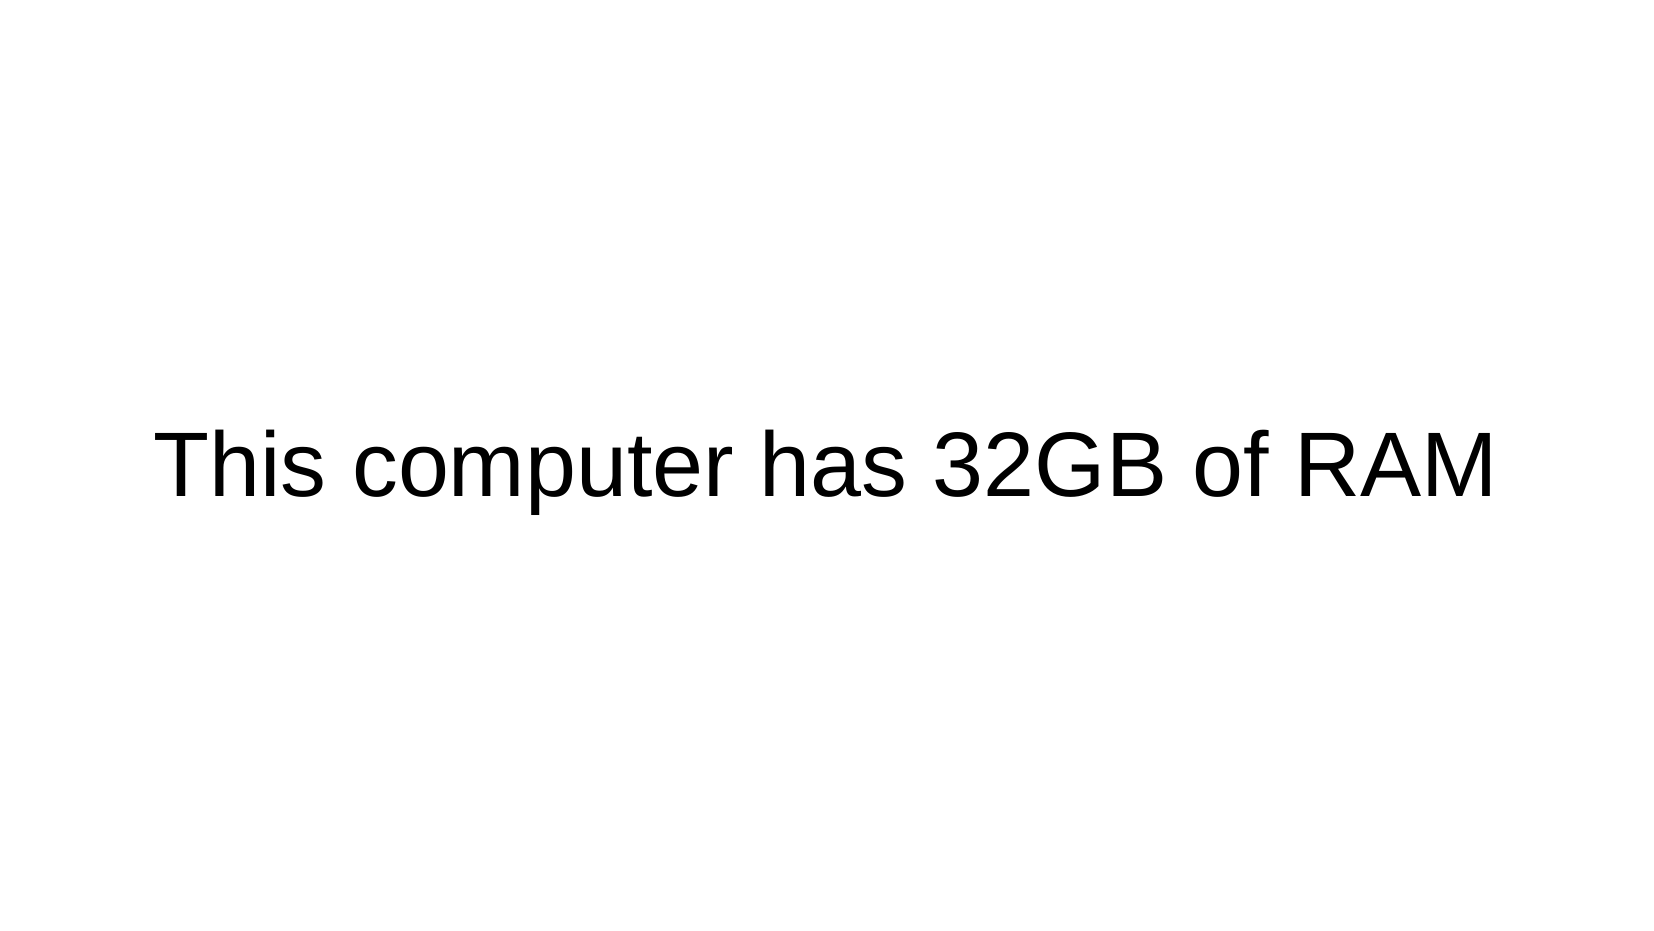

# This computer has 32GB of RAM